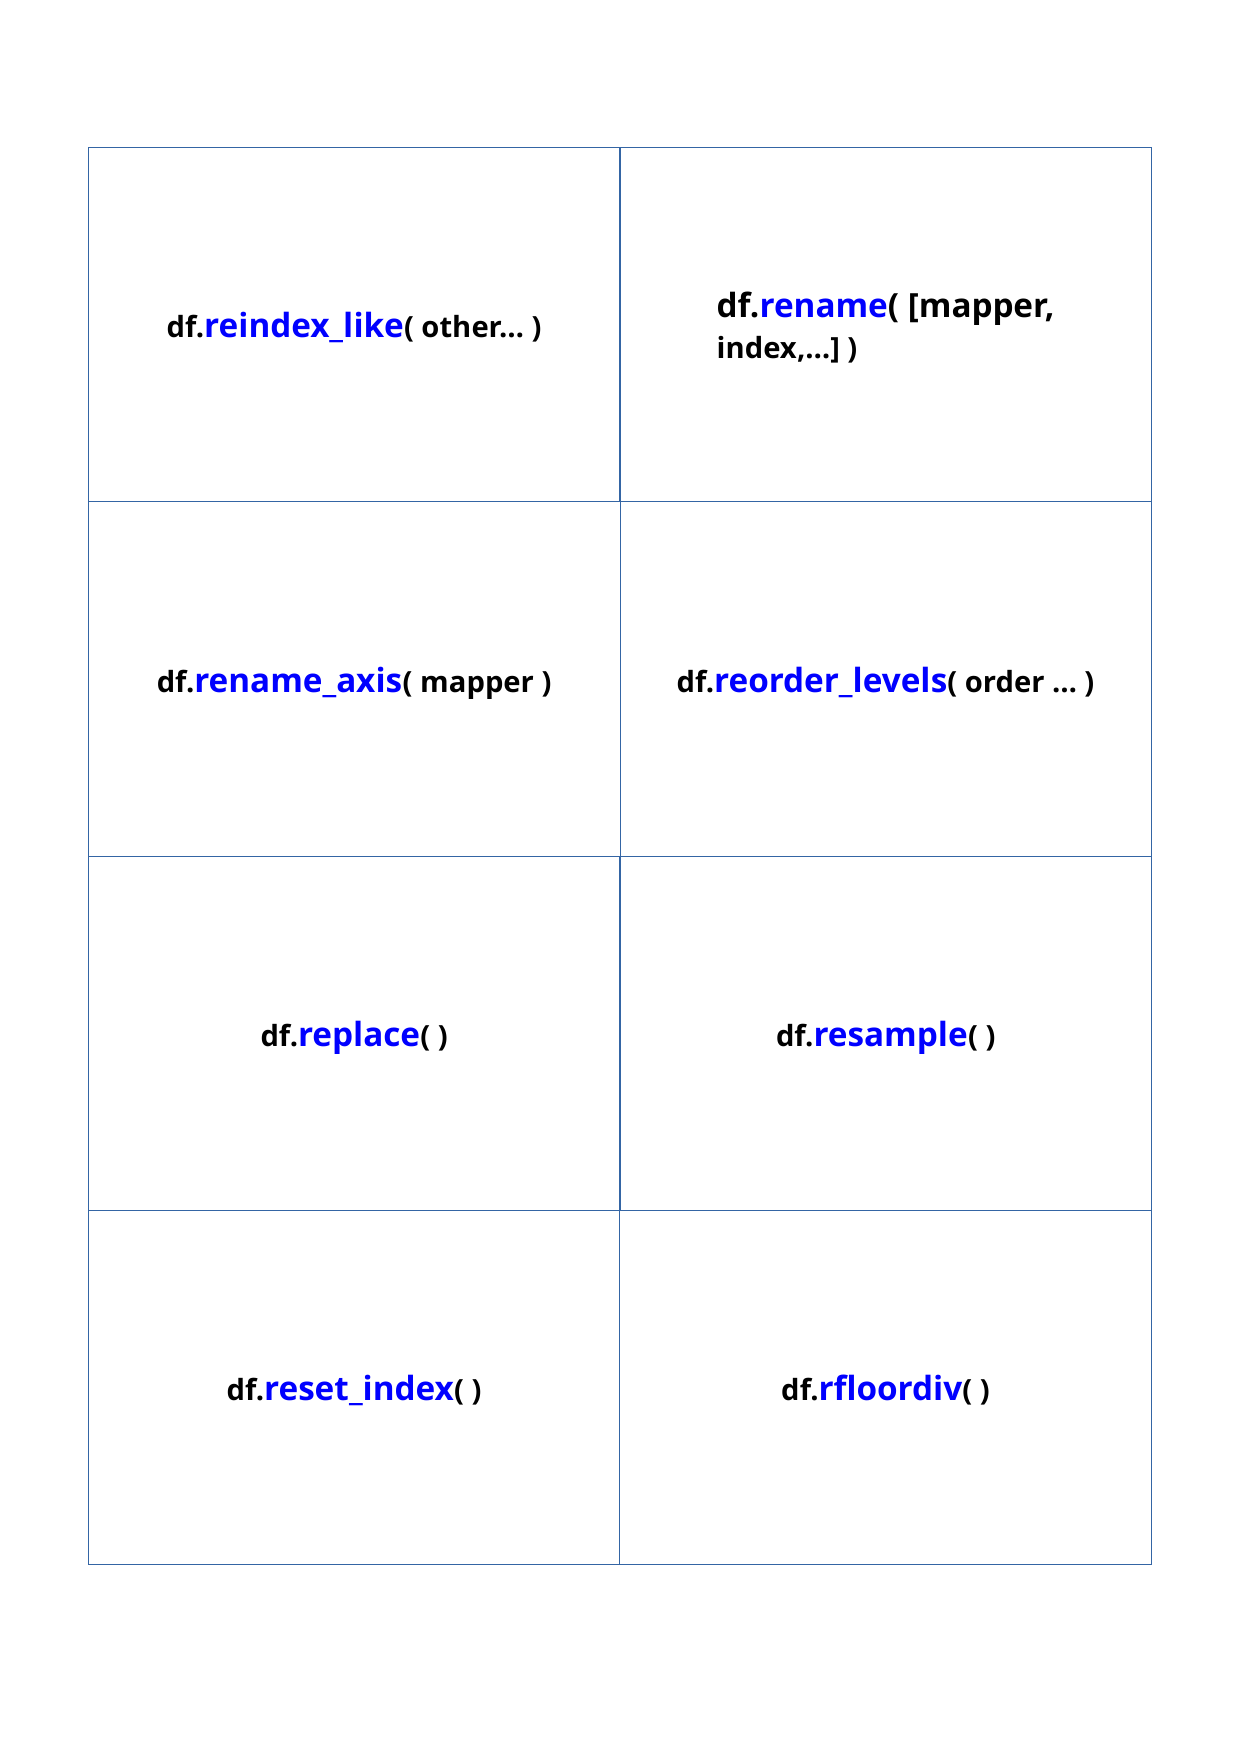

df.reindex_like( other… )
df.rename( [mapper,
index,…] )
df.rename_axis( mapper )
df.reorder_levels( order … )
df.replace( )
df.resample( )
df.reset_index( )
df.rfloordiv( )